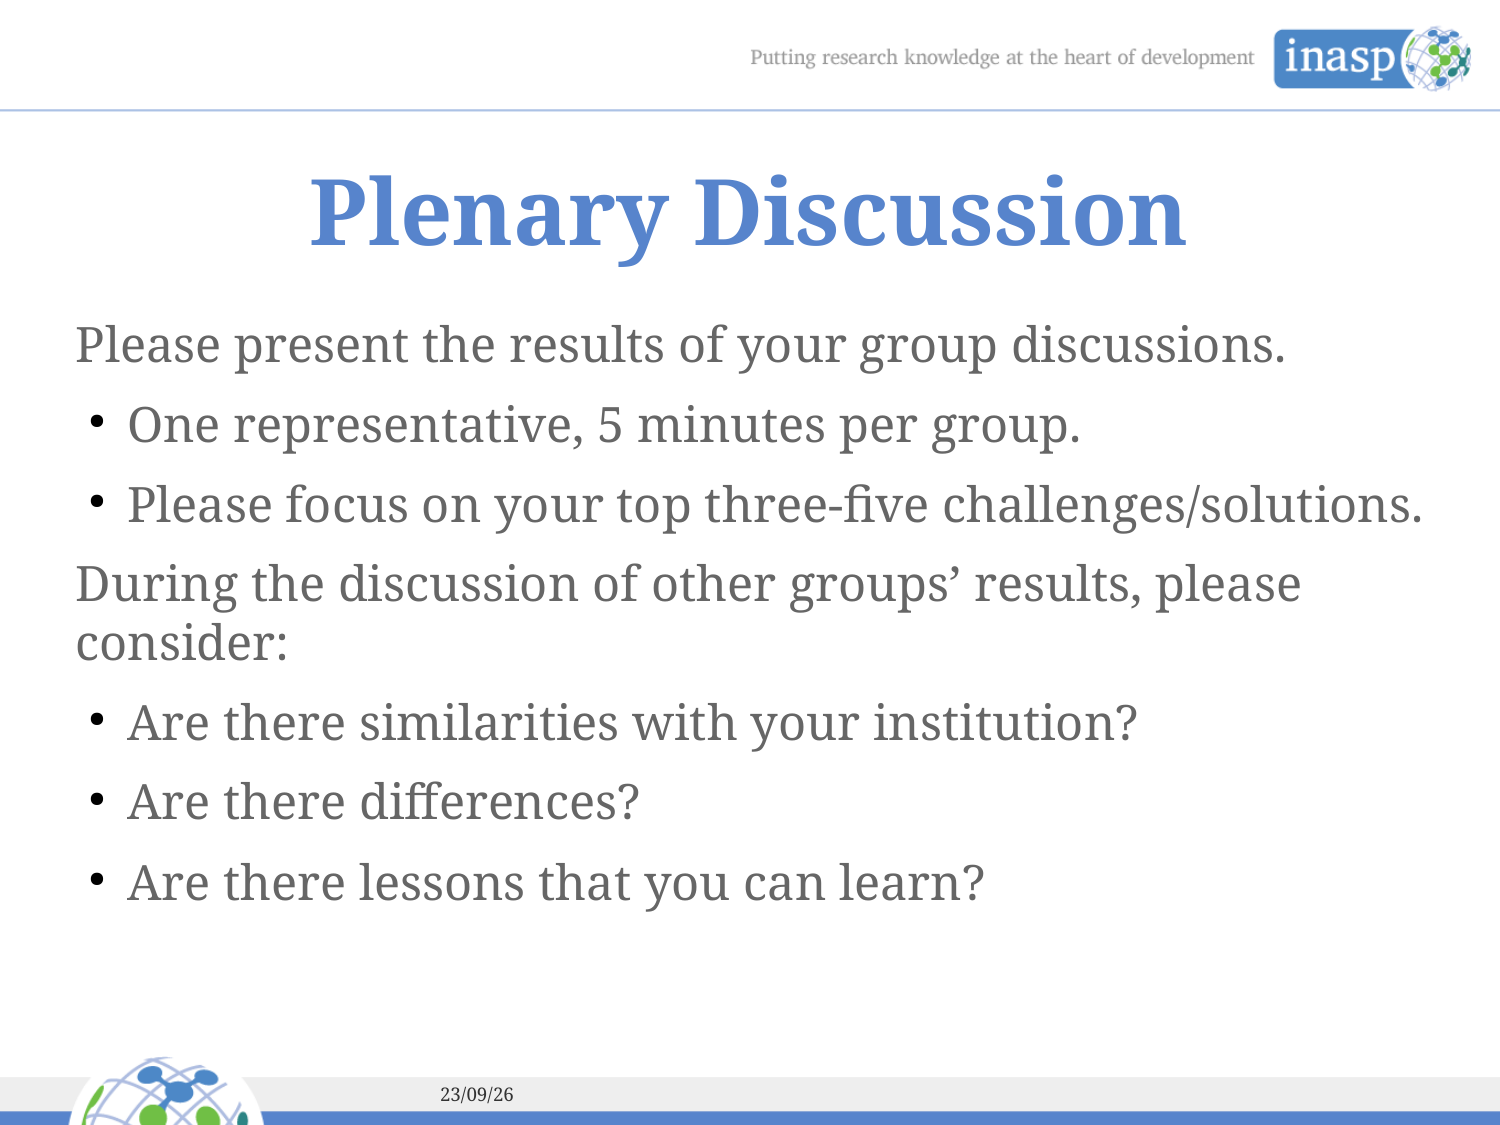

# Plenary Discussion
Please present the results of your group discussions.
One representative, 5 minutes per group.
Please focus on your top three-five challenges/solutions.
During the discussion of other groups’ results, please consider:
Are there similarities with your institution?
Are there differences?
Are there lessons that you can learn?